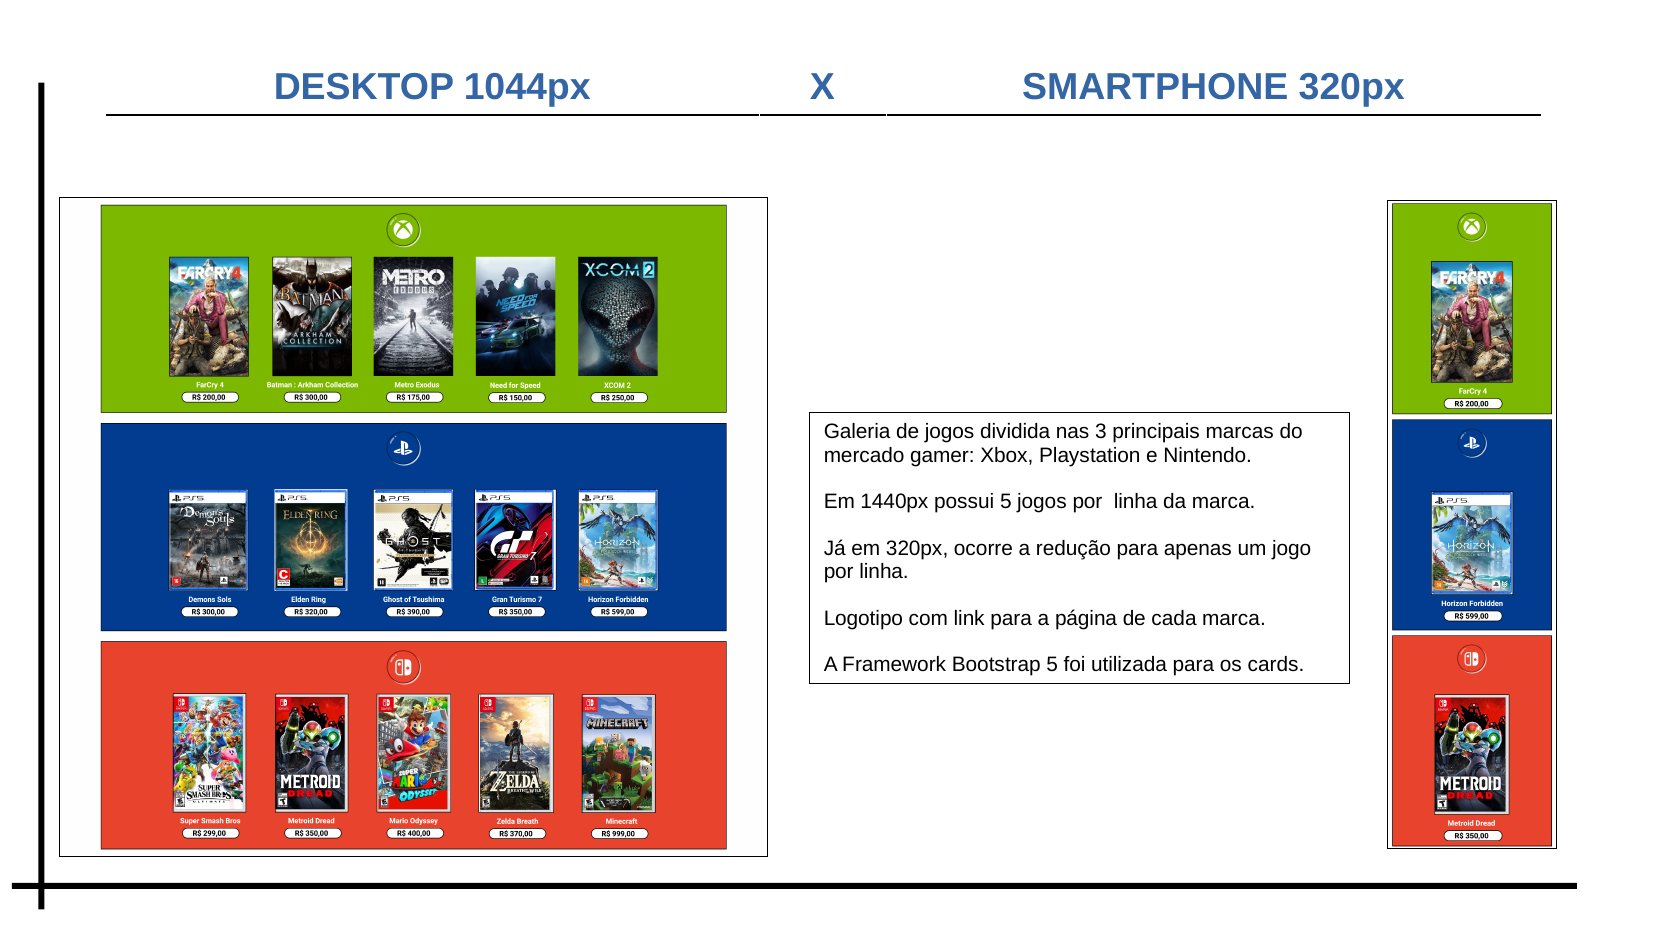

| DESKTOP 1044px | X | SMARTPHONE 320px |
| --- | --- | --- |
Galeria de jogos dividida nas 3 principais marcas do mercado gamer: Xbox, Playstation e Nintendo.
Em 1440px possui 5 jogos por linha da marca.
Já em 320px, ocorre a redução para apenas um jogo por linha.
Logotipo com link para a página de cada marca.
A Framework Bootstrap 5 foi utilizada para os cards.